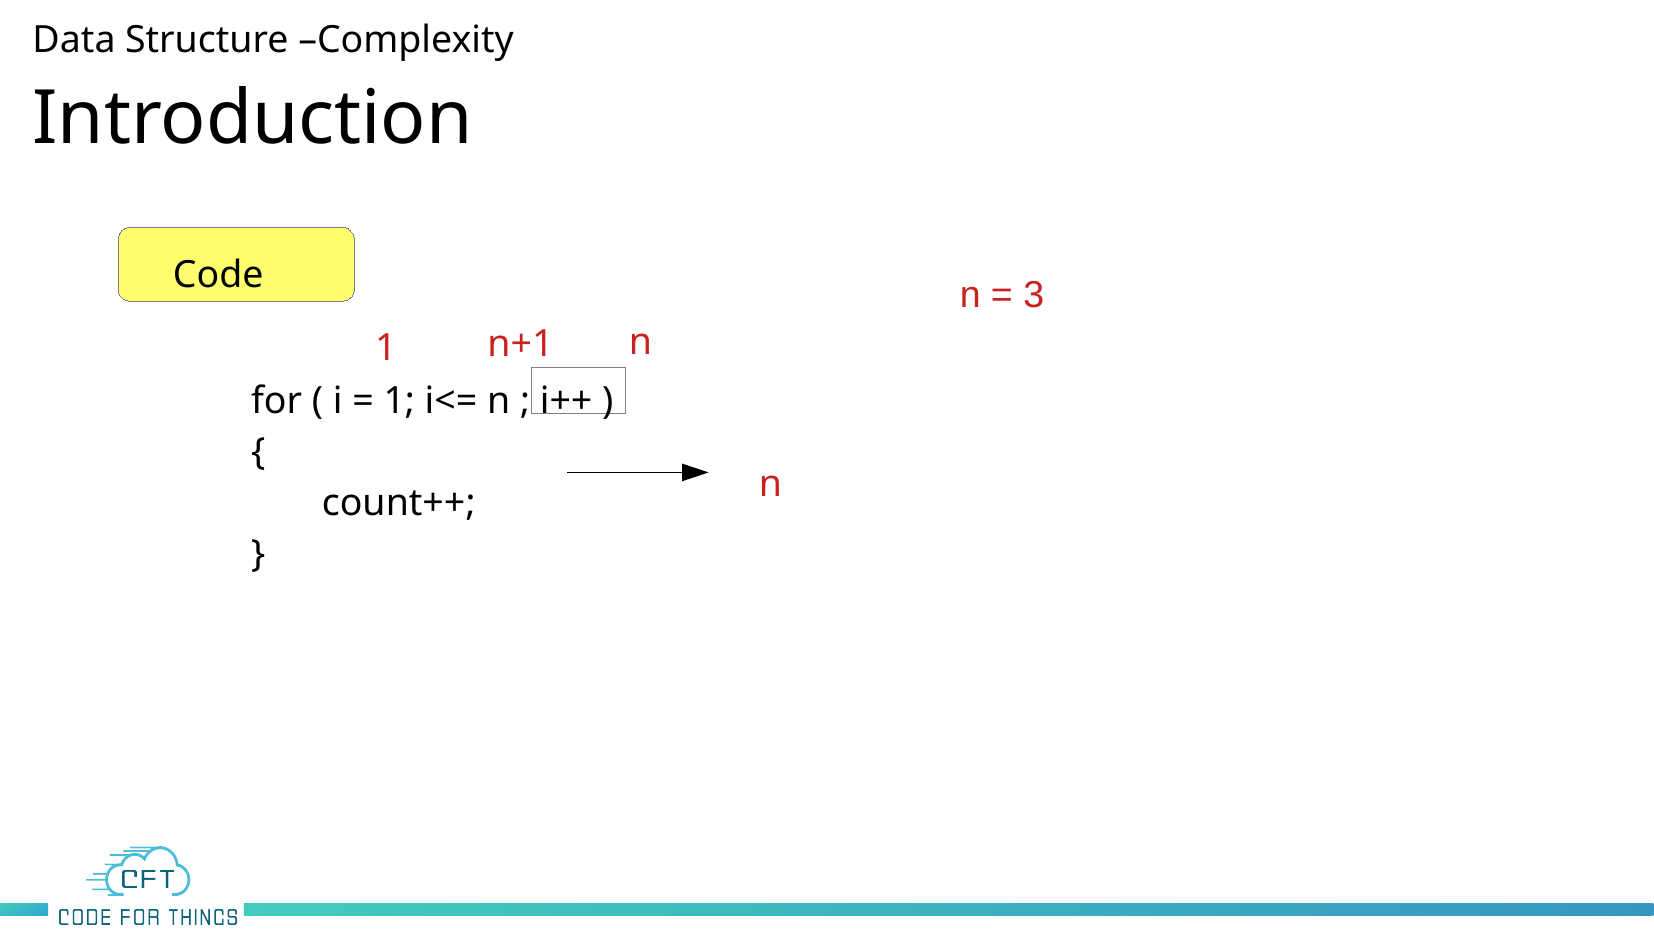

# Data Structure –Complexity Introduction
Code
n = 3
n
n+1
1
for ( i = 1; i<= n ; i++ )
{
count++;
}
n